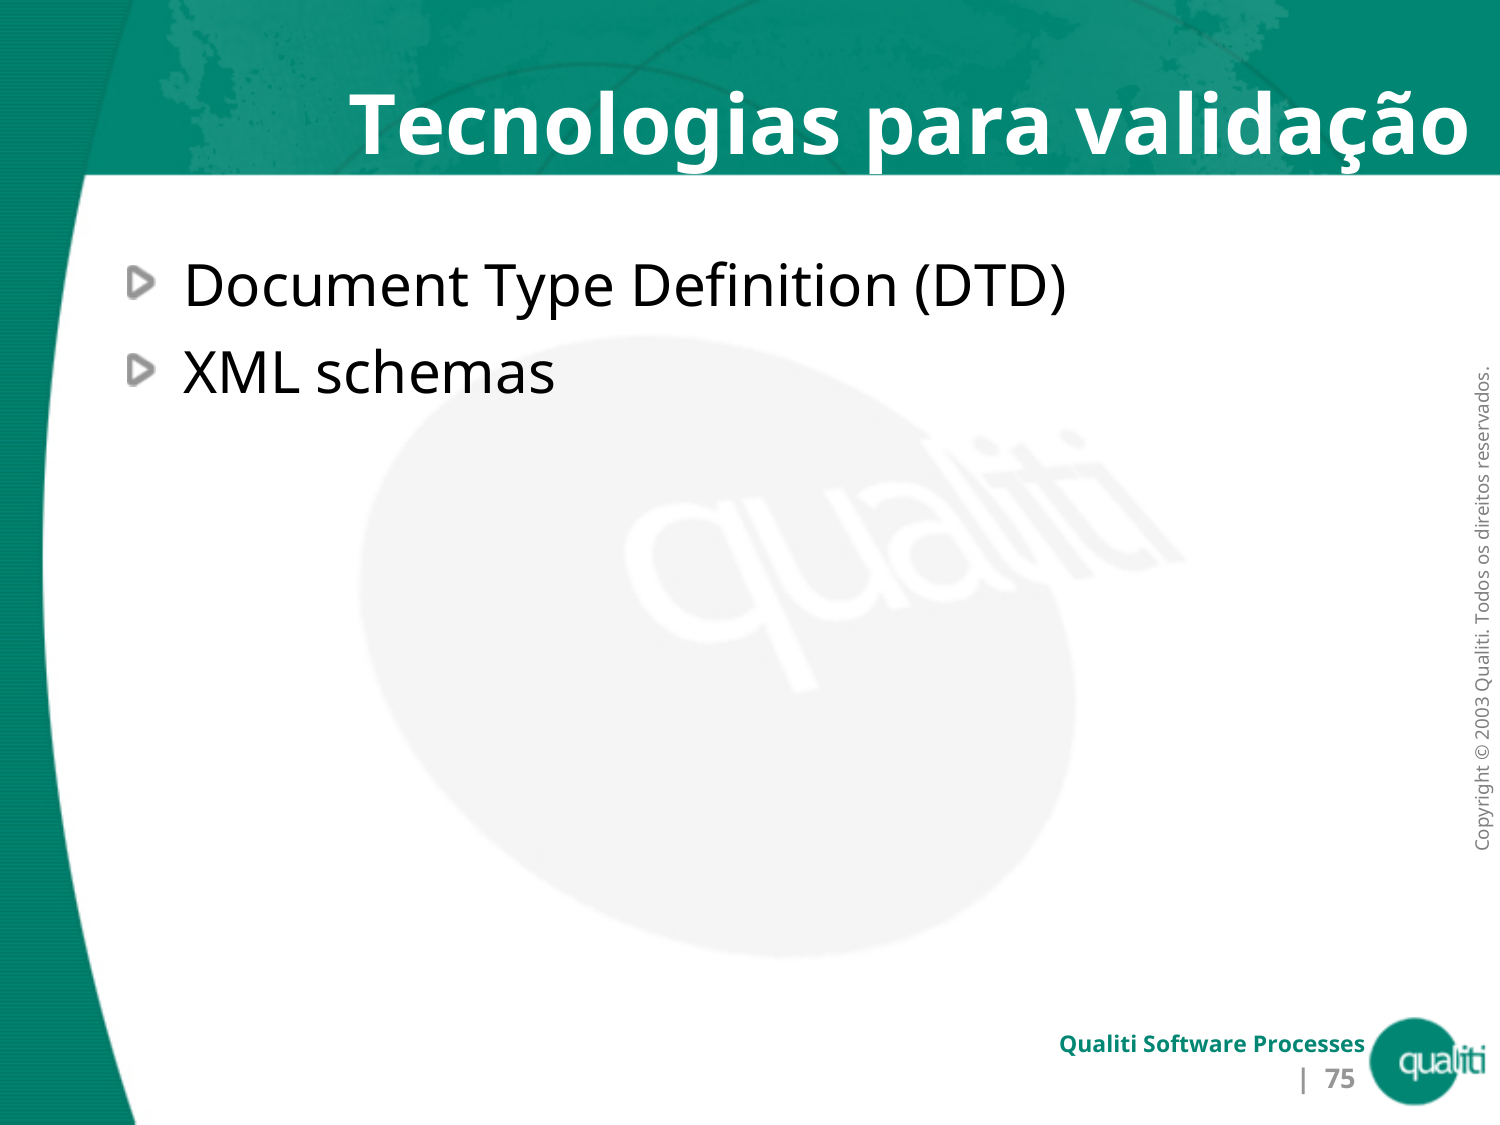

# Tecnologias para validação
Document Type Definition (DTD)
XML schemas